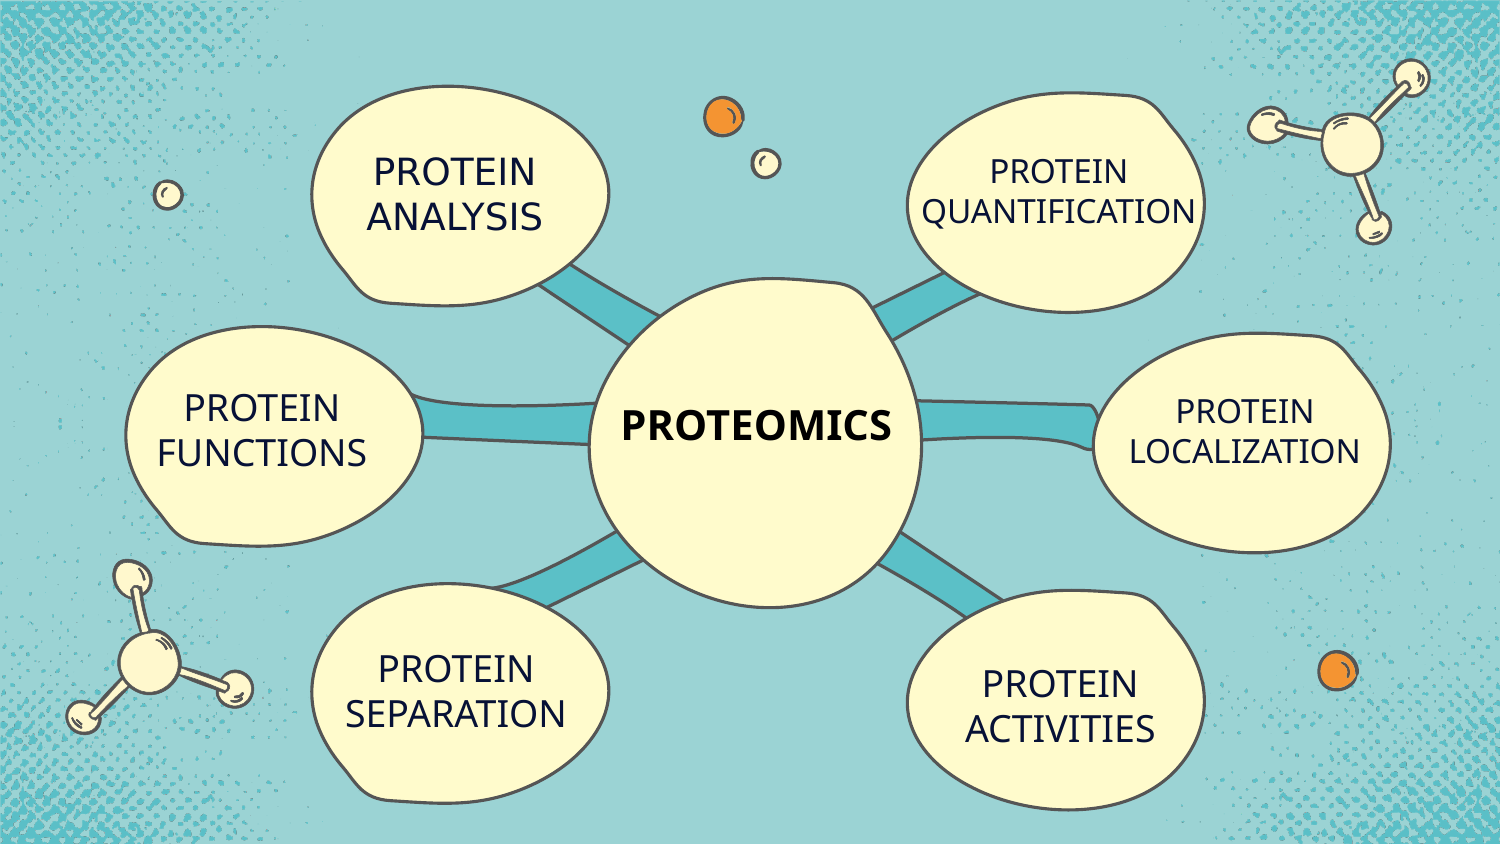

PROTEIN ANALYSIS
PROTEIN QUANTIFICATION
PROTEOMICS
PROTEIN FUNCTIONS
PROTEIN LOCALIZATION
# PROTEIN SEPARATION
PROTEIN ACTIVITIES